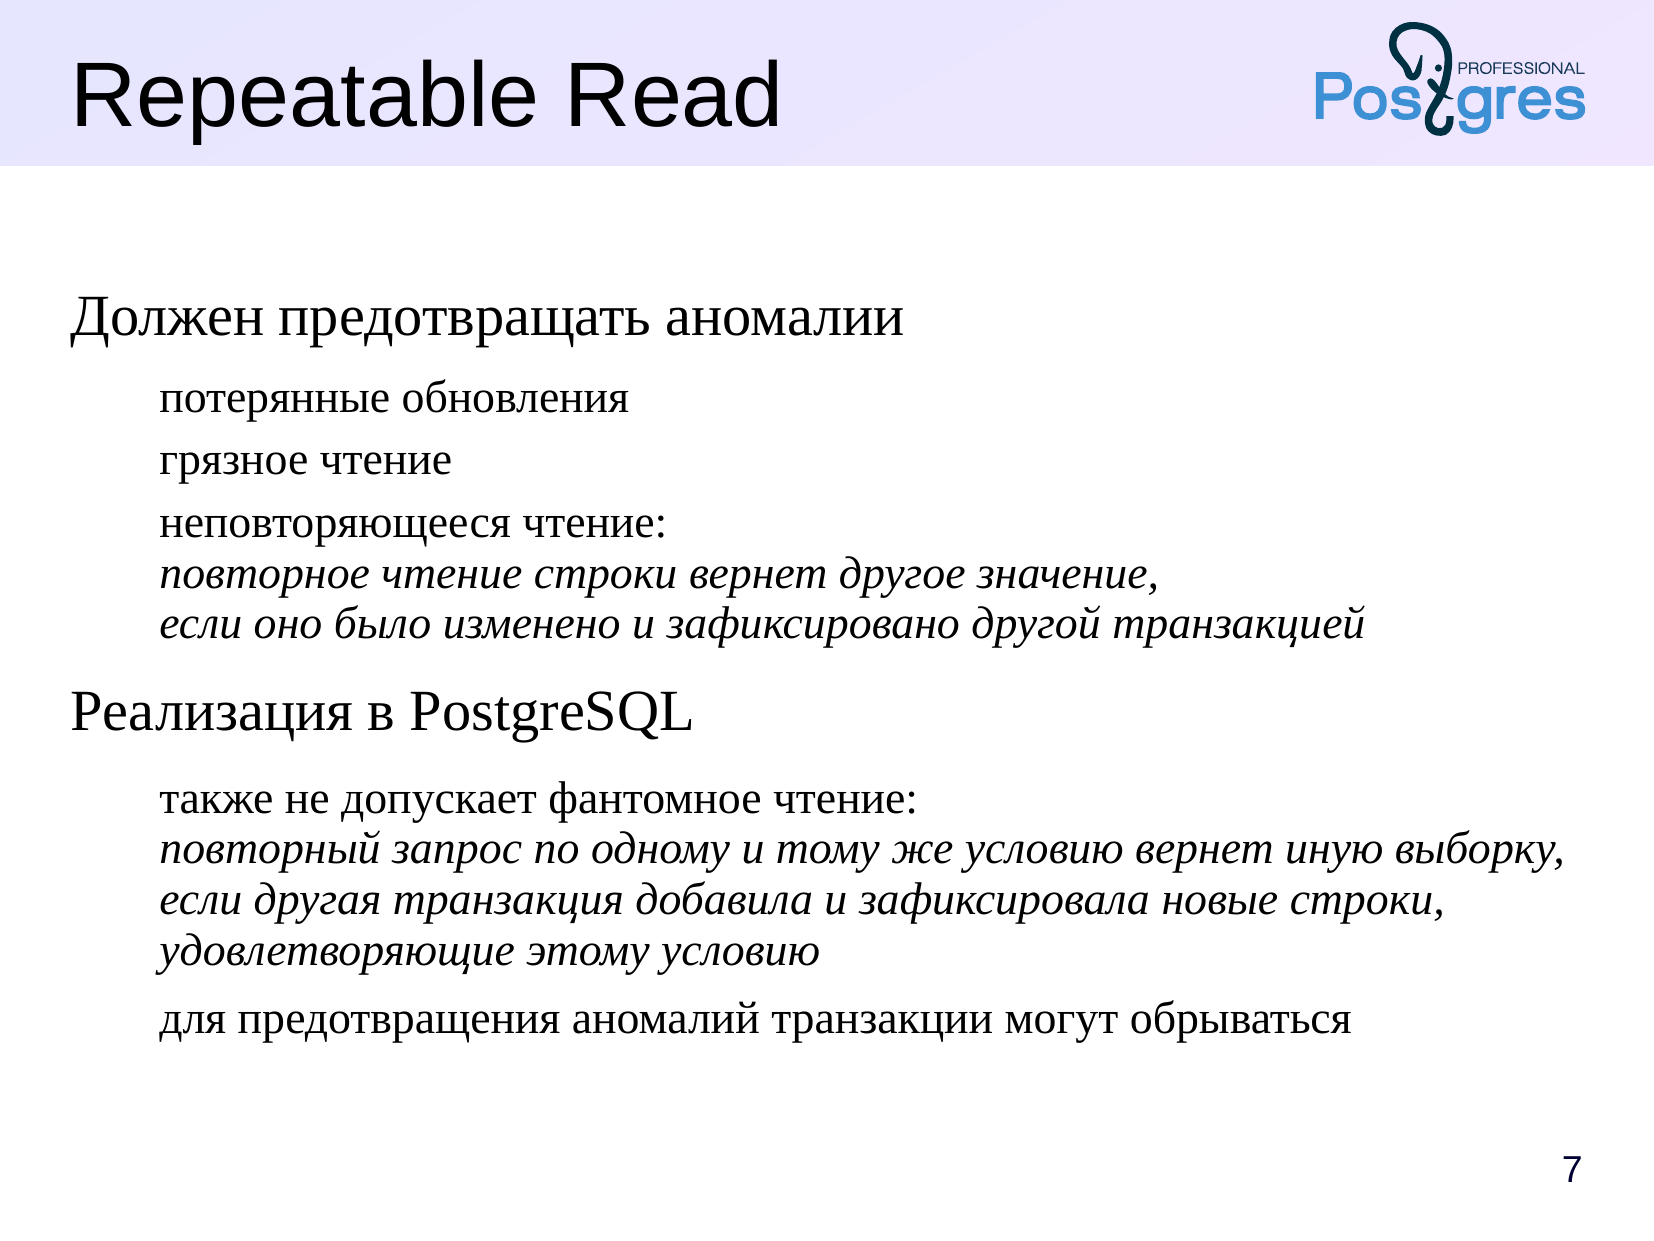

# Repeatable Read
Должен предотвращать аномалии
потерянные обновления
грязное чтение
неповторяющееся чтение:
повторное чтение строки вернет другое значение,
если оно было изменено и зафиксировано другой транзакцией
Реализация в PostgreSQL
также не допускает фантомное чтение:
повторный запрос по одному и тому же условию вернет иную выборку,
если другая транзакция добавила и зафиксировала новые строки, удовлетворяющие этому условию
для предотвращения аномалий транзакции могут обрываться